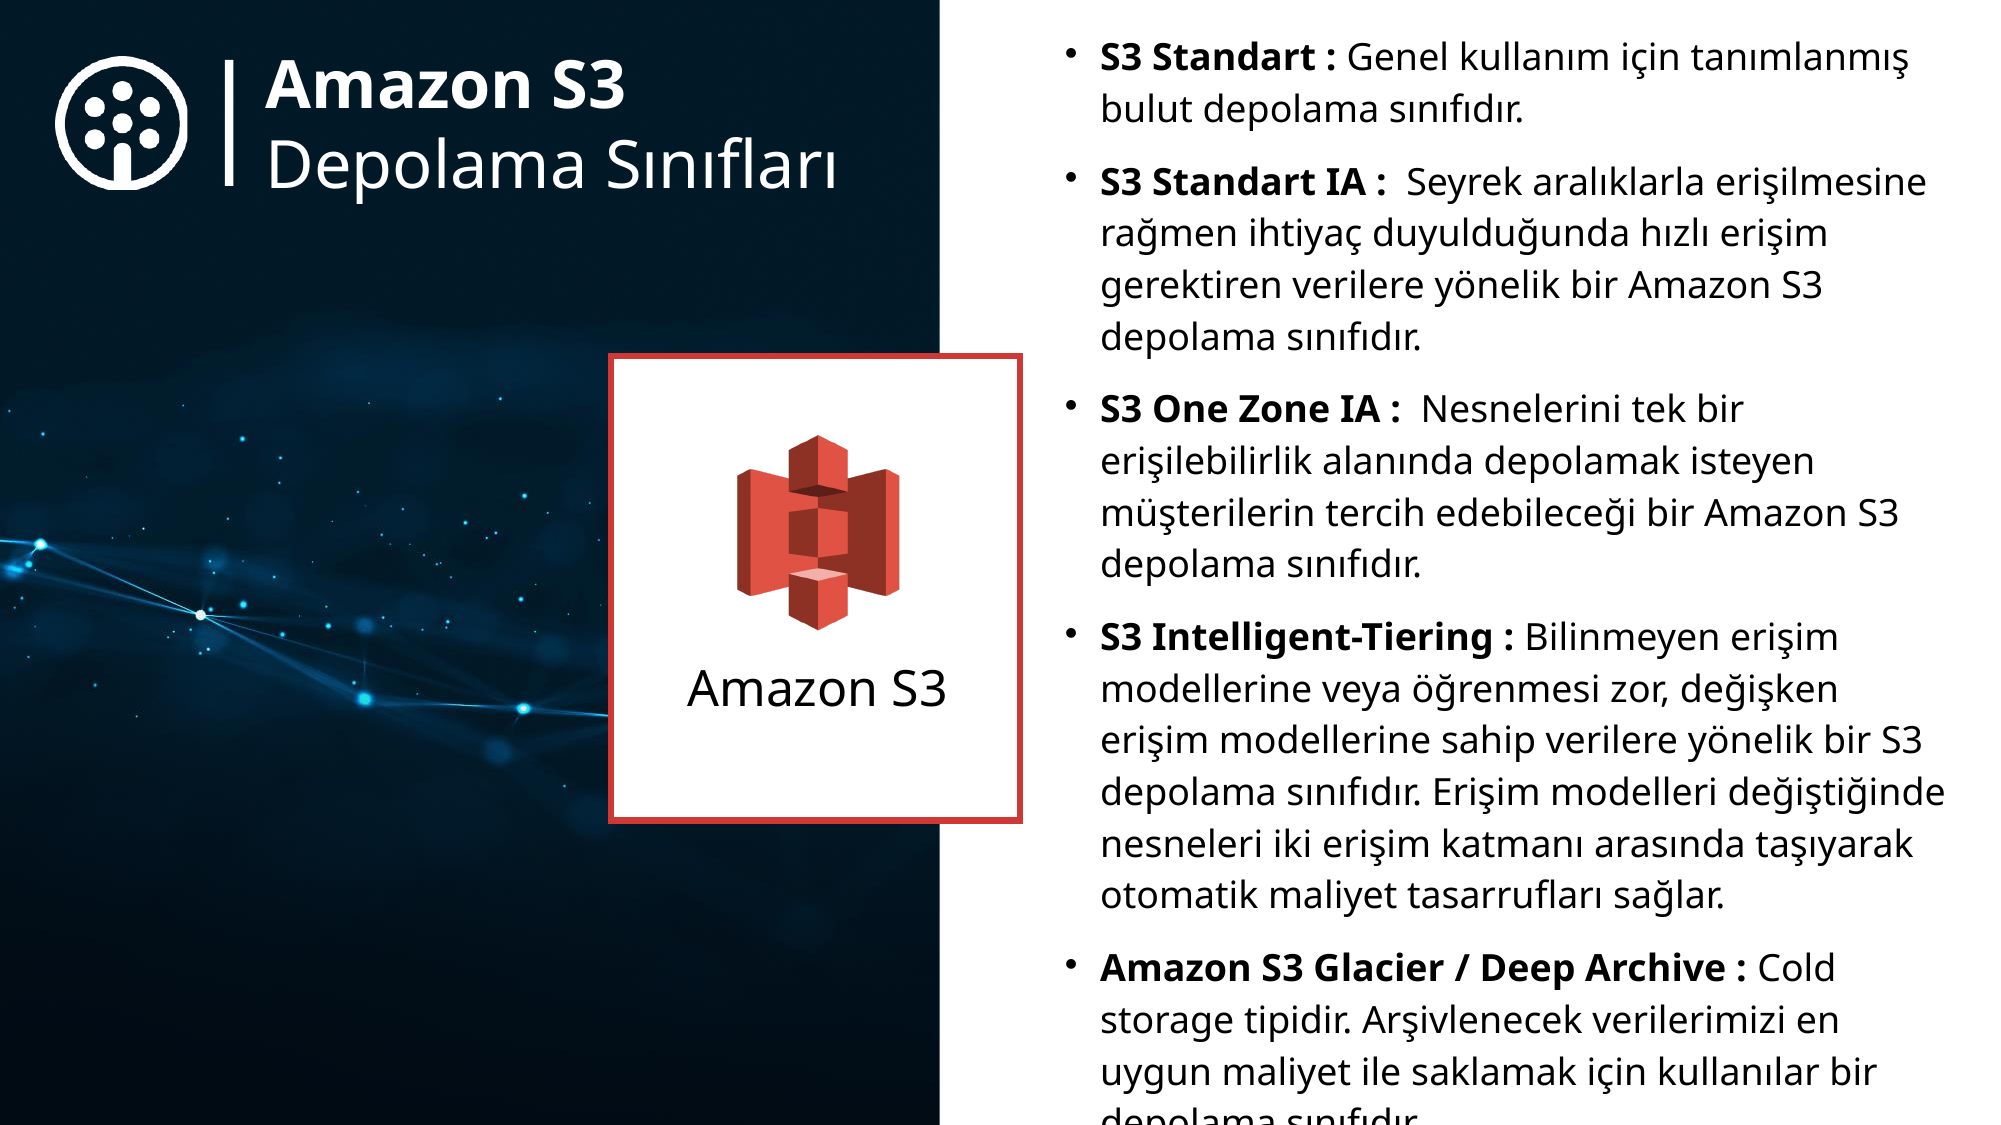

S3 Standart : Genel kullanım için tanımlanmış bulut depolama sınıfıdır.
S3 Standart IA : Seyrek aralıklarla erişilmesine rağmen ihtiyaç duyulduğunda hızlı erişim gerektiren verilere yönelik bir Amazon S3 depolama sınıfıdır.
S3 One Zone IA : Nesnelerini tek bir erişilebilirlik alanında depolamak isteyen müşterilerin tercih edebileceği bir Amazon S3 depolama sınıfıdır.
S3 Intelligent-Tiering : Bilinmeyen erişim modellerine veya öğrenmesi zor, değişken erişim modellerine sahip verilere yönelik bir S3 depolama sınıfıdır. Erişim modelleri değiştiğinde nesneleri iki erişim katmanı arasında taşıyarak otomatik maliyet tasarrufları sağlar.
Amazon S3 Glacier / Deep Archive : Cold storage tipidir. Arşivlenecek verilerimizi en uygun maliyet ile saklamak için kullanılar bir depolama sınıfıdır.
Amazon S3
Depolama Sınıfları
Amazon S3